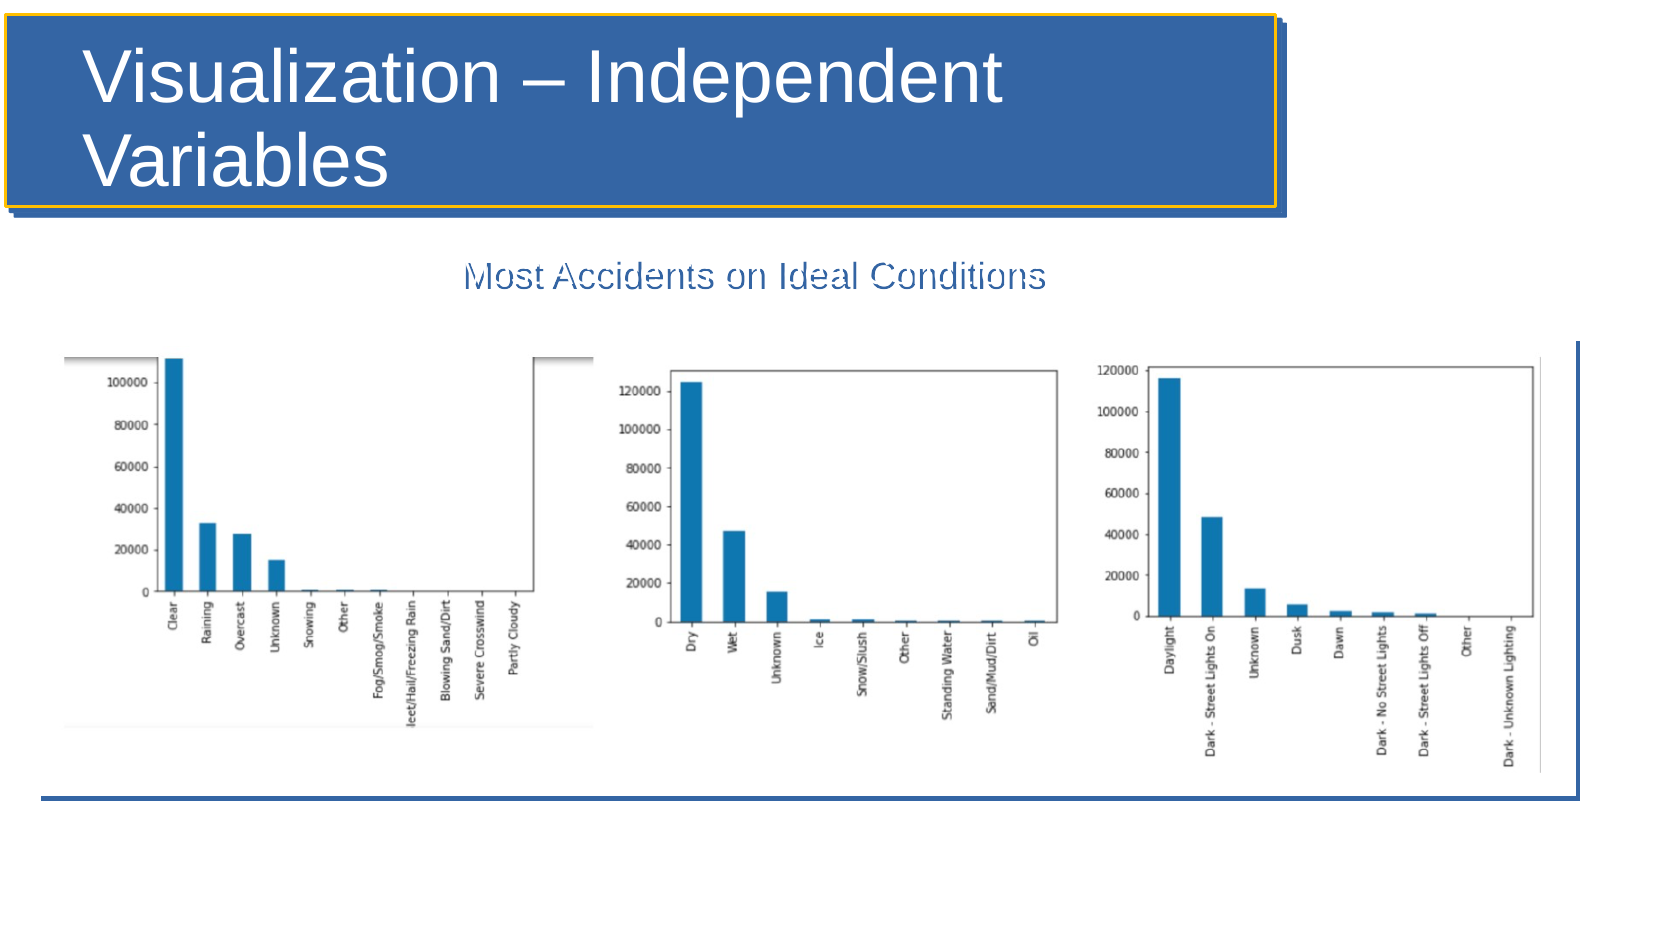

# Visualization – Independent Variables
Most Accidents on Ideal Conditions